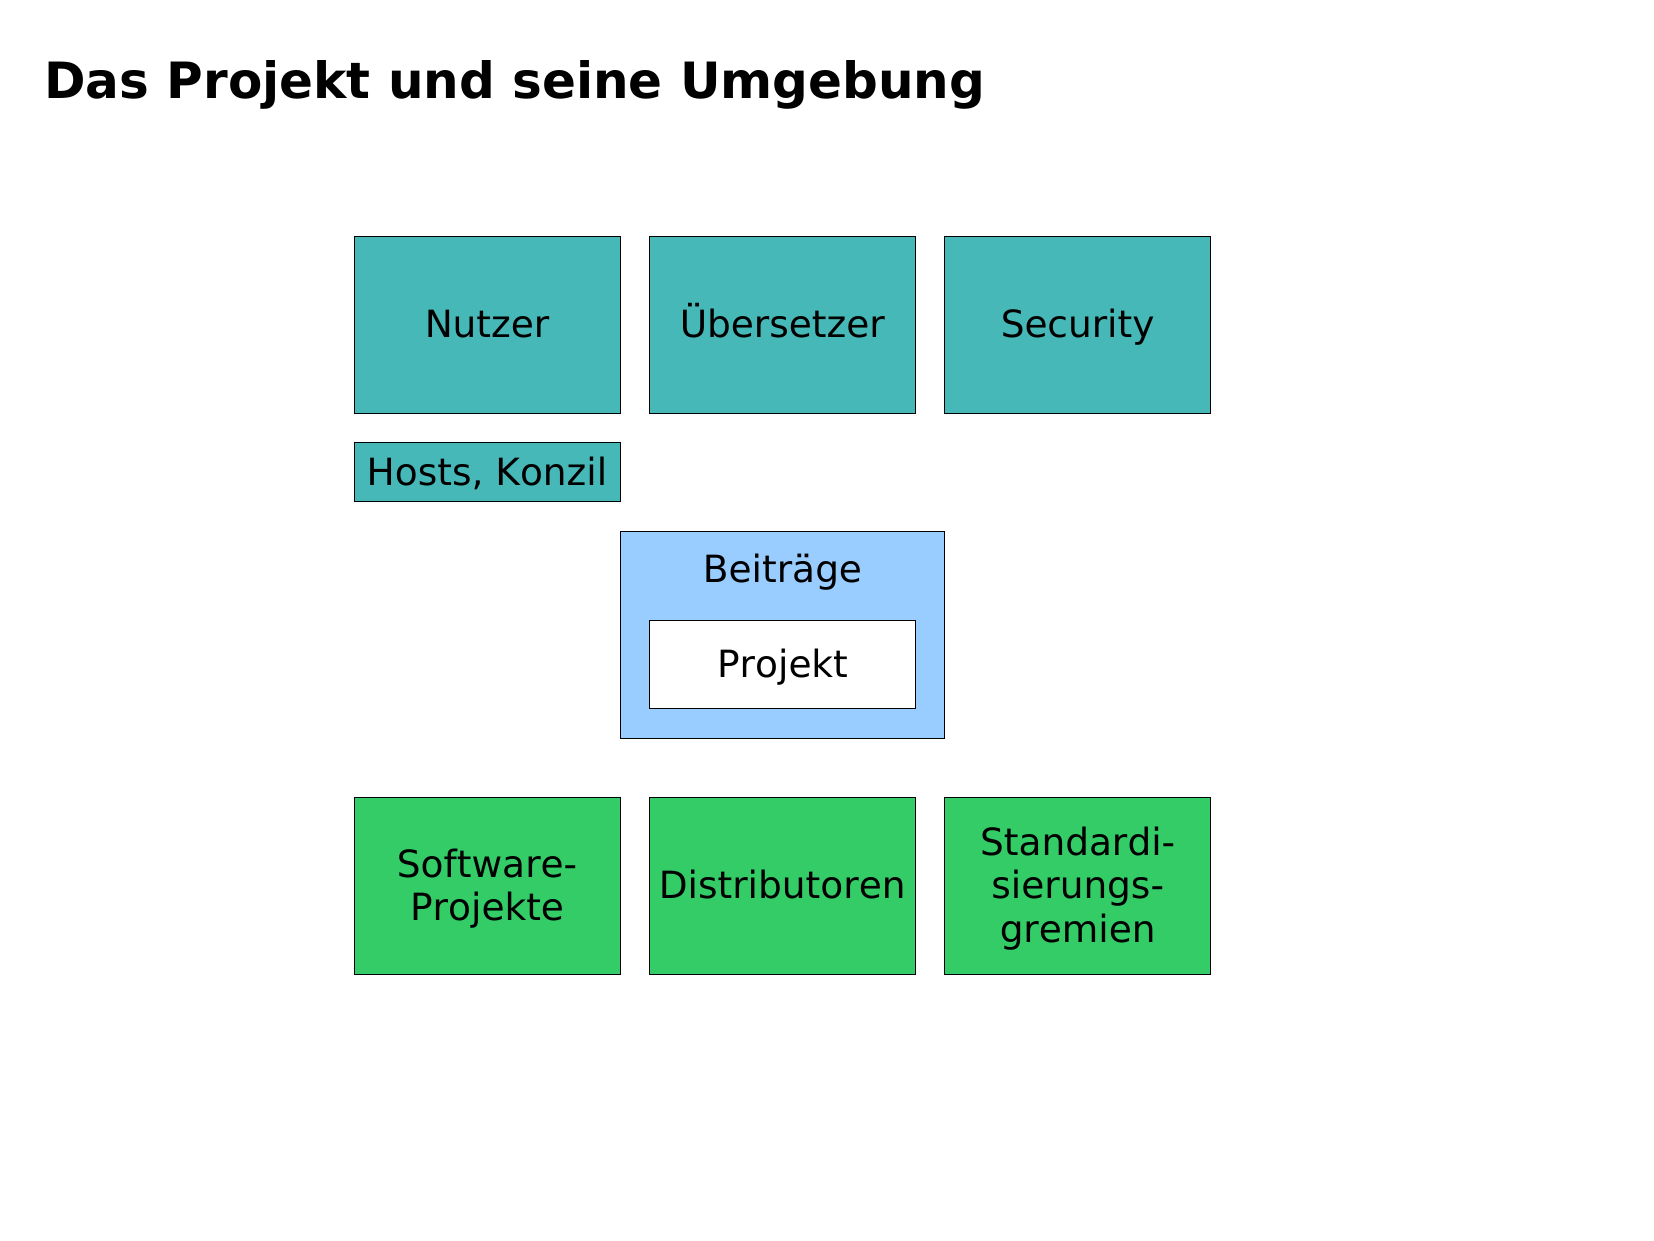

Das Projekt und seine Umgebung
Nutzer
Übersetzer
Security
Hosts, Konzil
Beiträge
Projekt
Software-
Projekte
Distributoren
Standardi-
sierungs-
gremien